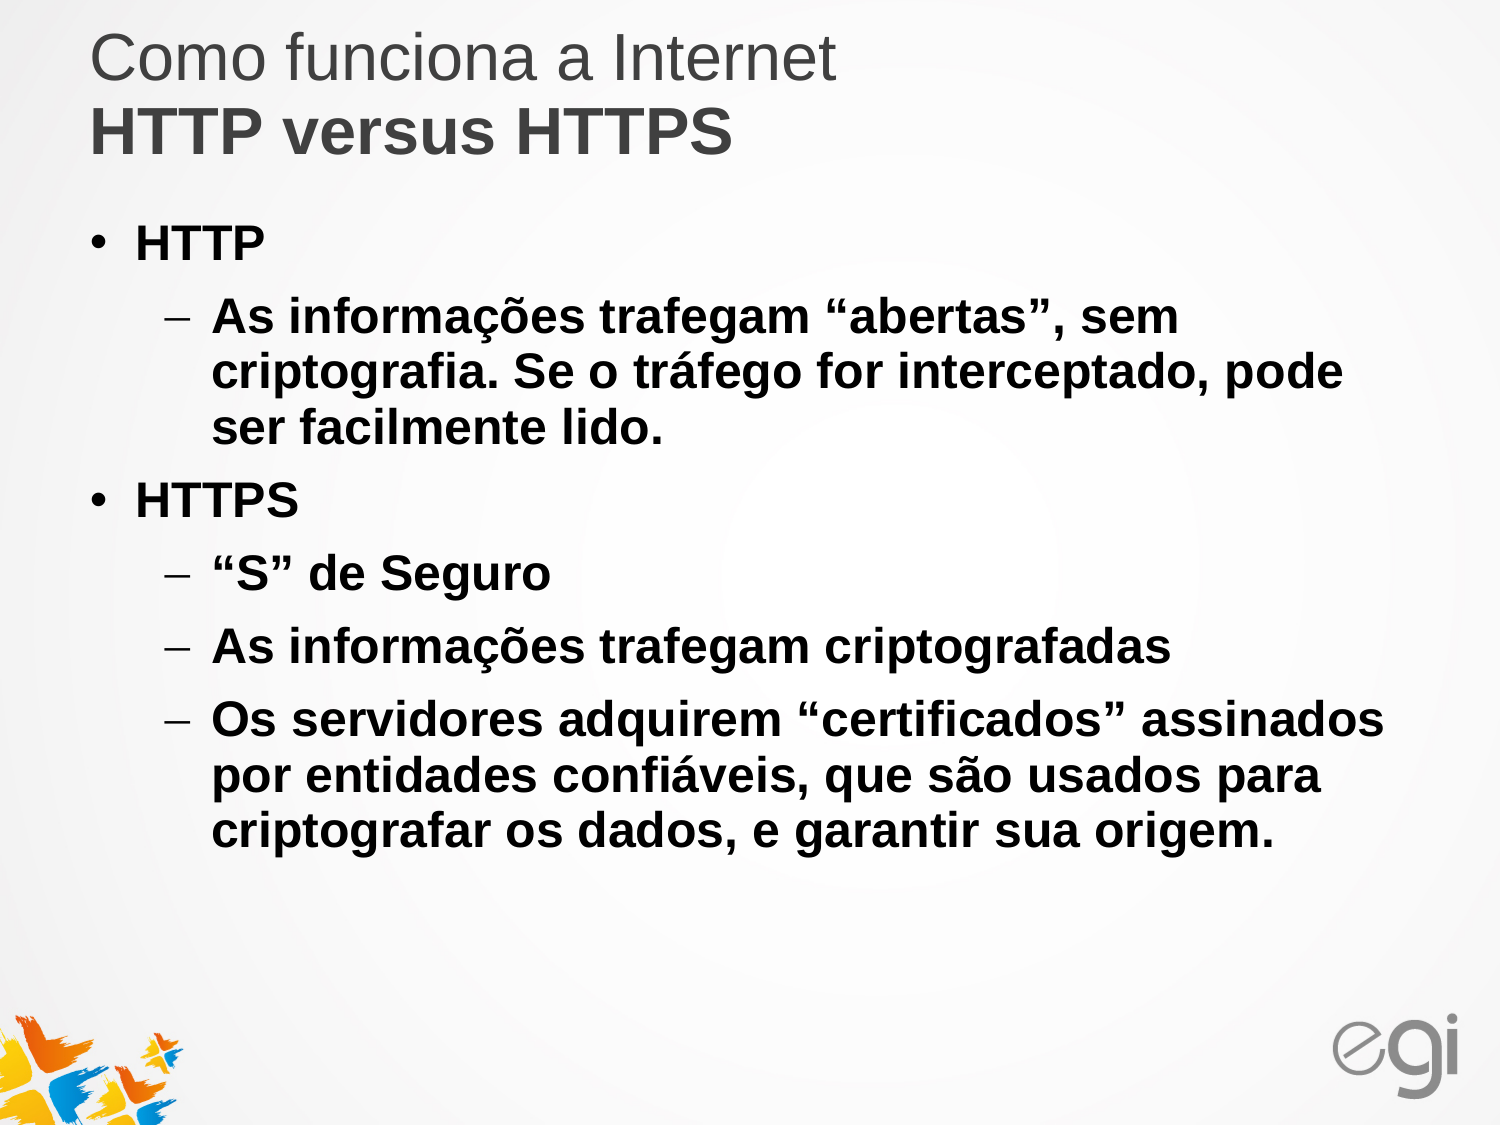

Como funciona a Internet
HTTP versus HTTPS
HTTP
As informações trafegam “abertas”, sem criptografia. Se o tráfego for interceptado, pode ser facilmente lido.
HTTPS
“S” de Seguro
As informações trafegam criptografadas
Os servidores adquirem “certificados” assinados por entidades confiáveis, que são usados para criptografar os dados, e garantir sua origem.